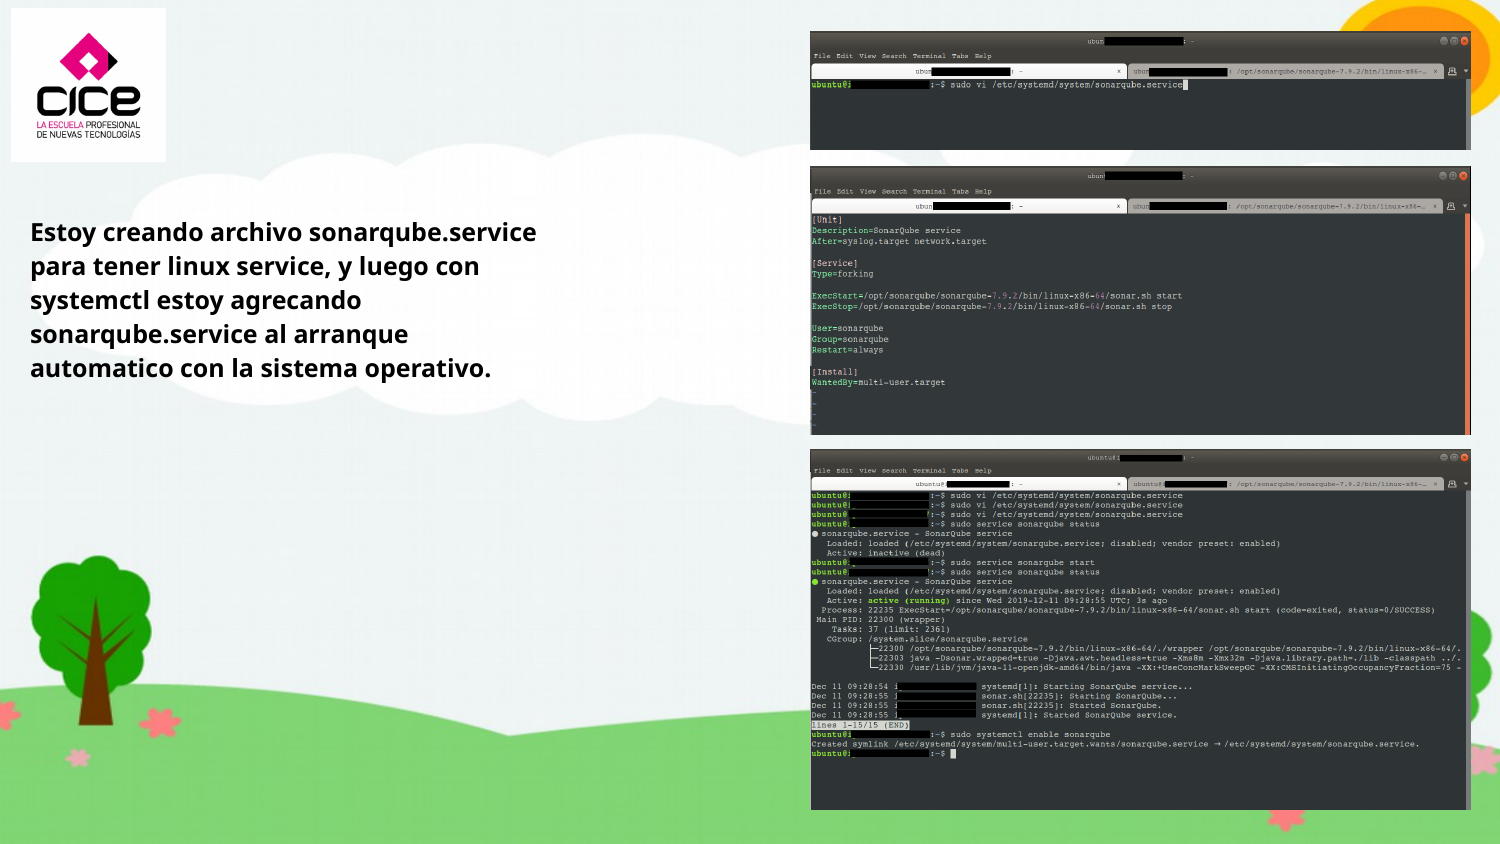

# Estoy creando archivo sonarqube.service para tener linux service, y luego con systemctl estoy agrecando sonarqube.service al arranque automatico con la sistema operativo.